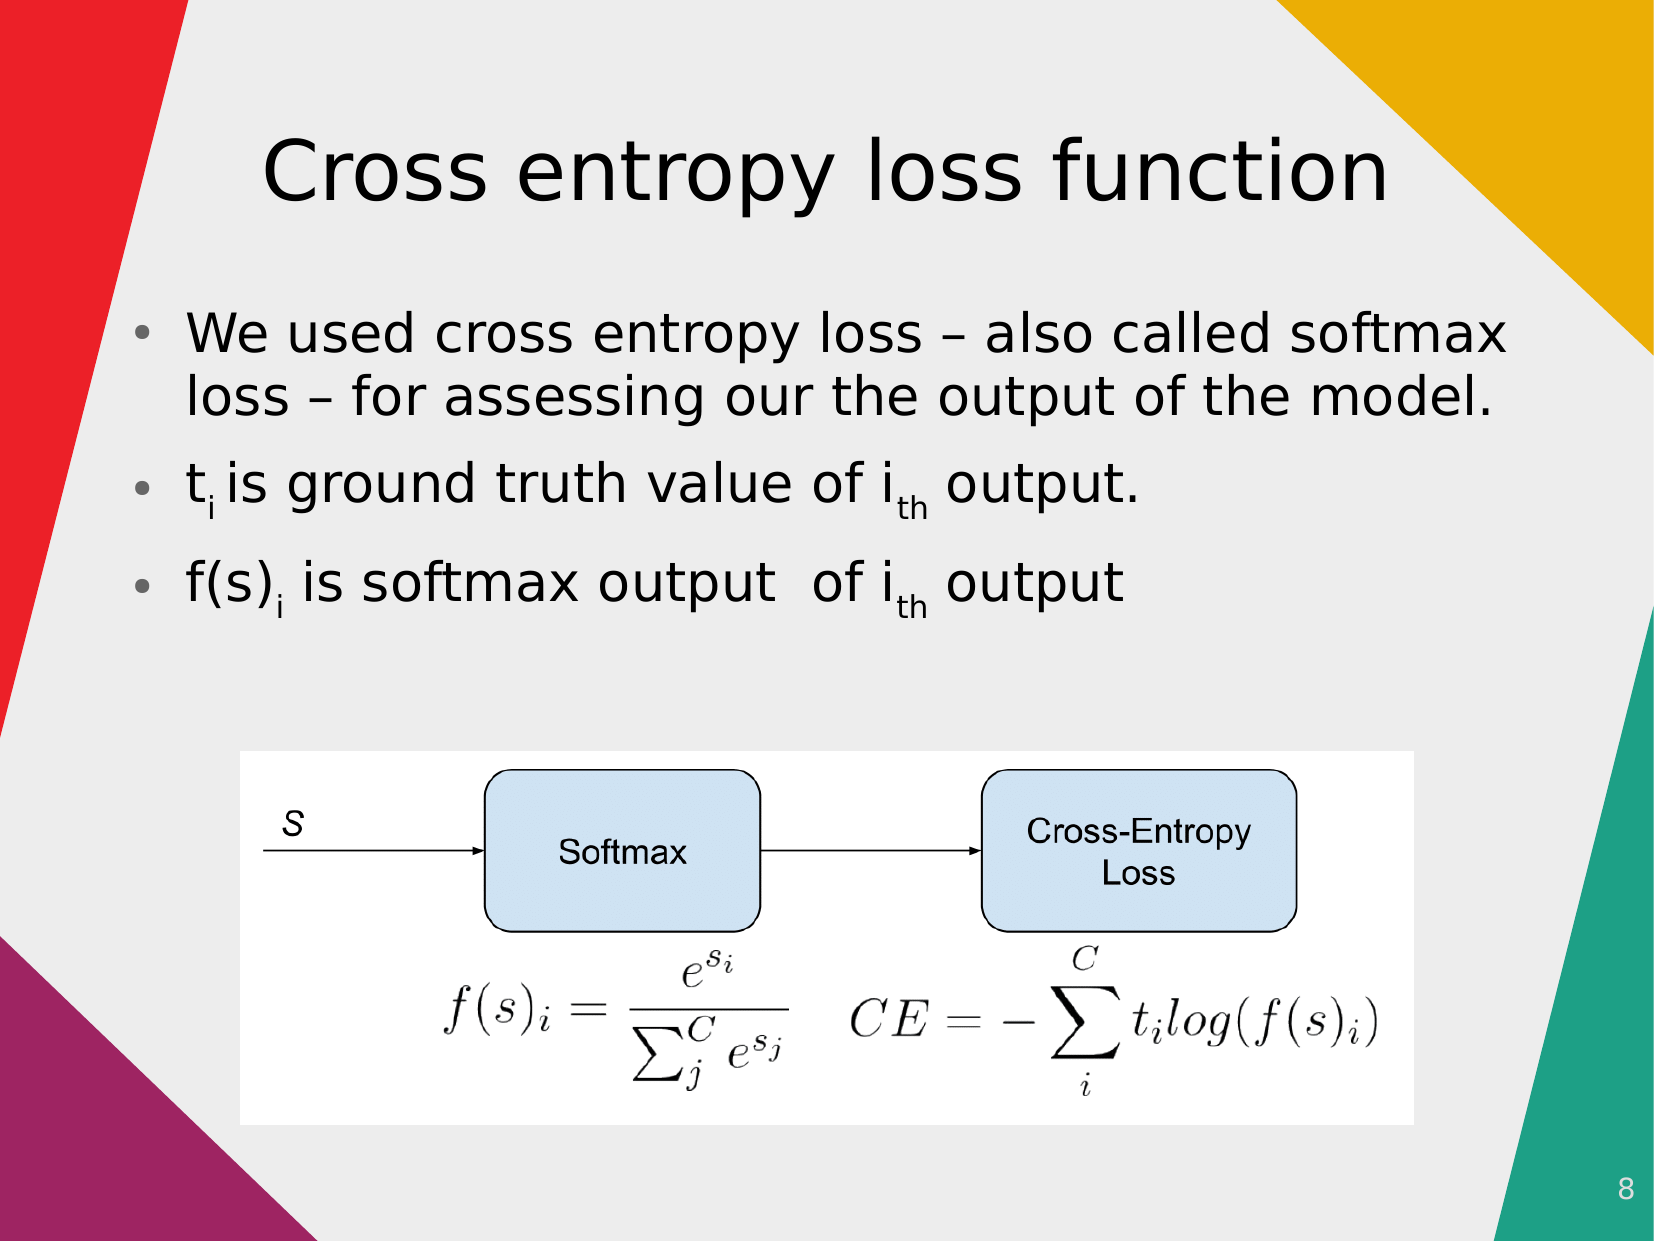

# Cross entropy loss function
We used cross entropy loss – also called softmax loss – for assessing our the output of the model.
ti is ground truth value of ith output.
f(s)i is softmax output of ith output
8